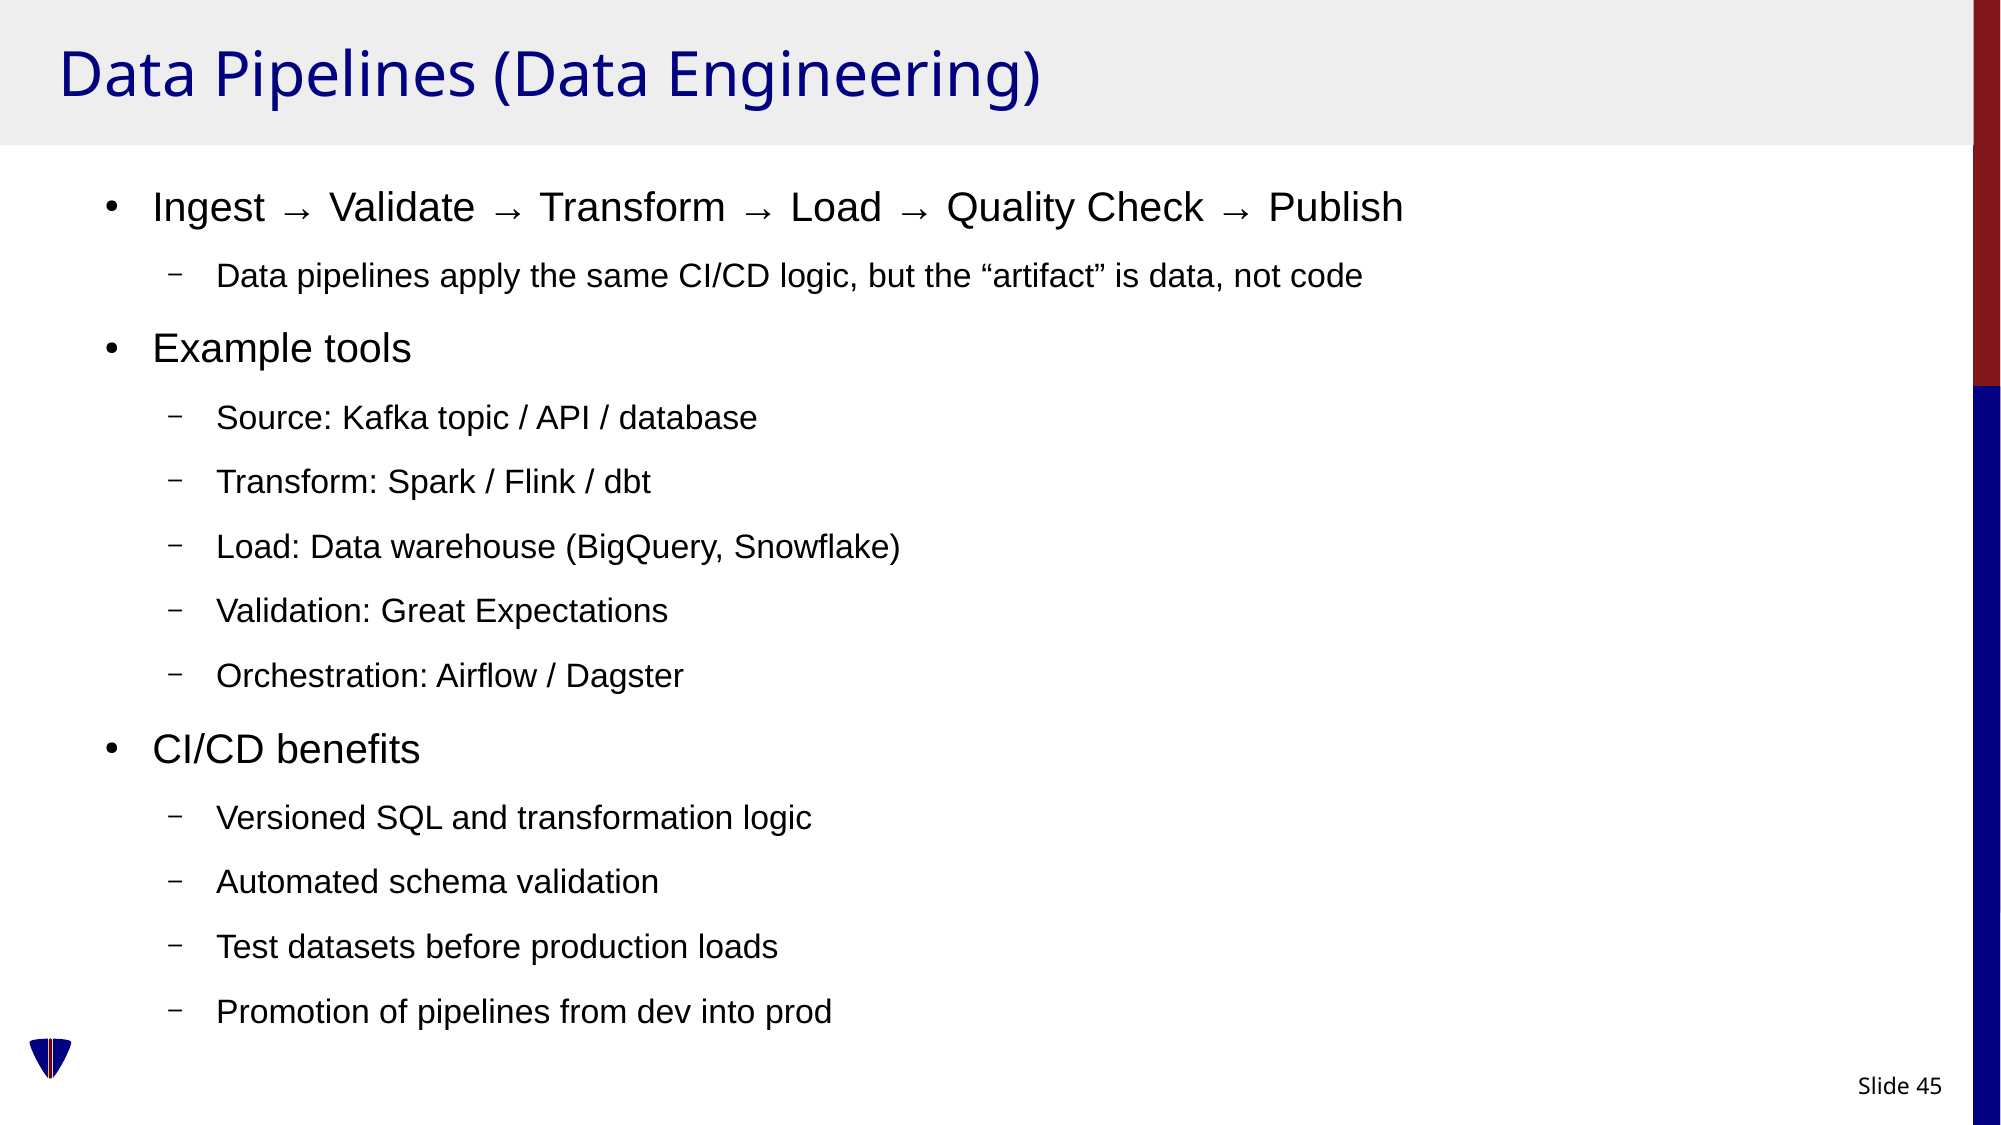

# Data Pipelines (Data Engineering)
Ingest → Validate → Transform → Load → Quality Check → Publish
Data pipelines apply the same CI/CD logic, but the “artifact” is data, not code
Example tools
Source: Kafka topic / API / database
Transform: Spark / Flink / dbt
Load: Data warehouse (BigQuery, Snowflake)
Validation: Great Expectations
Orchestration: Airflow / Dagster
CI/CD benefits
Versioned SQL and transformation logic
Automated schema validation
Test datasets before production loads
Promotion of pipelines from dev into prod